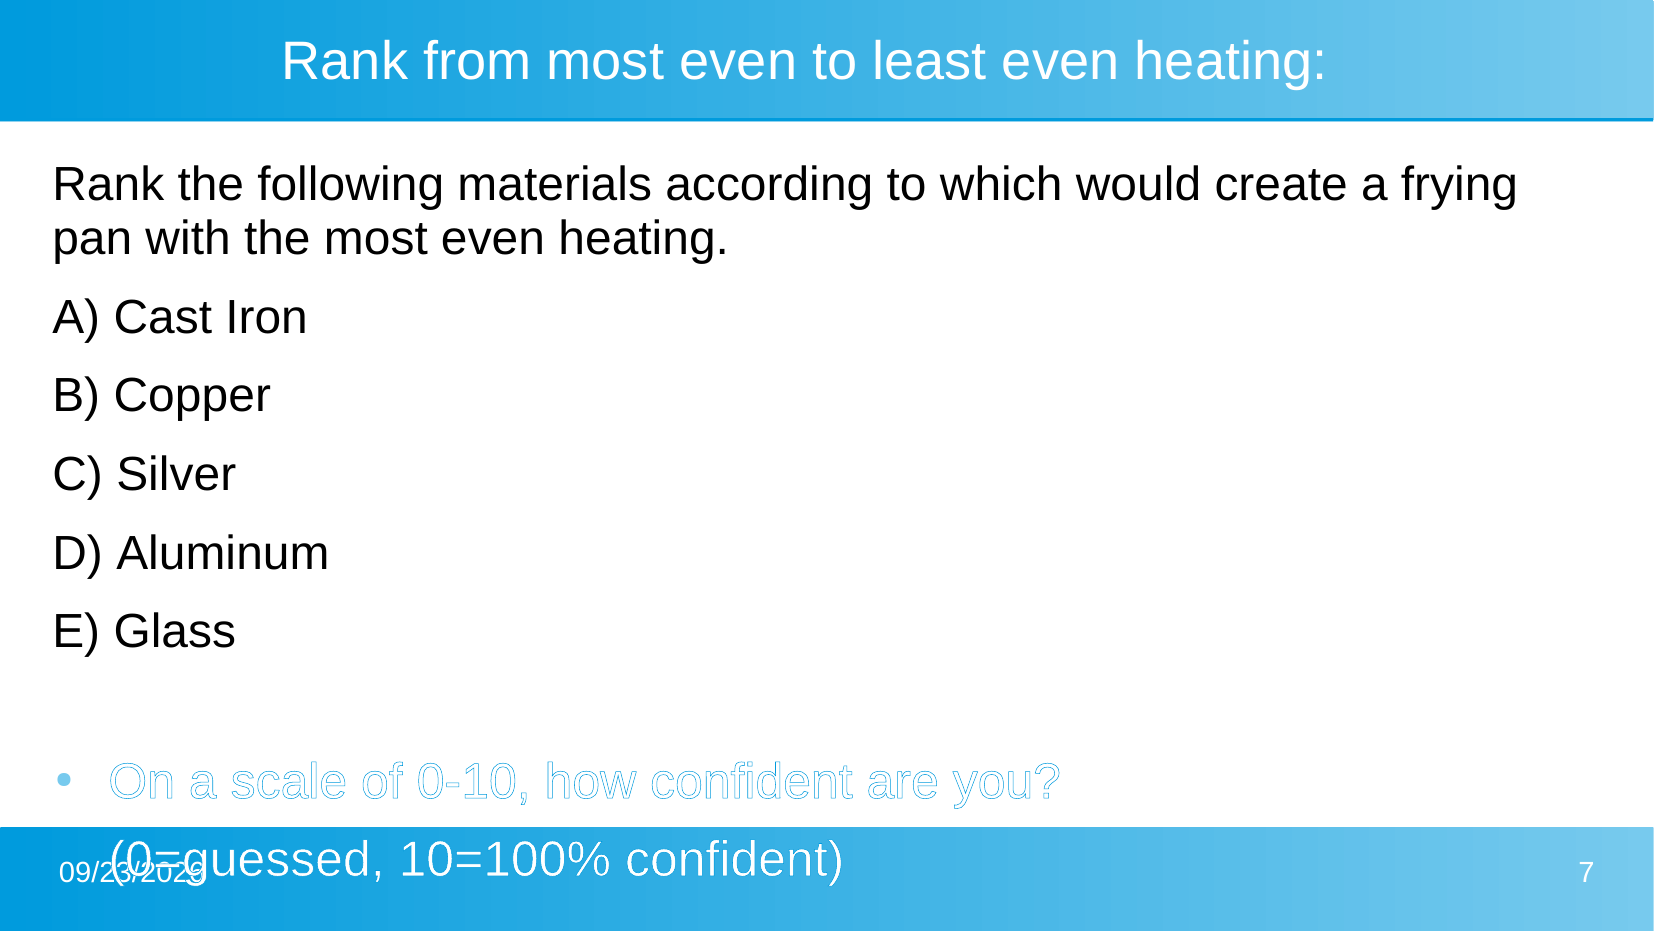

# Rank from most even to least even heating:
Rank the following materials according to which would create a frying pan with the most even heating.
 Cast Iron
 Copper
 Silver
 Aluminum
 Glass
On a scale of 0-10, how confident are you?
(0=guessed, 10=100% confident)
7